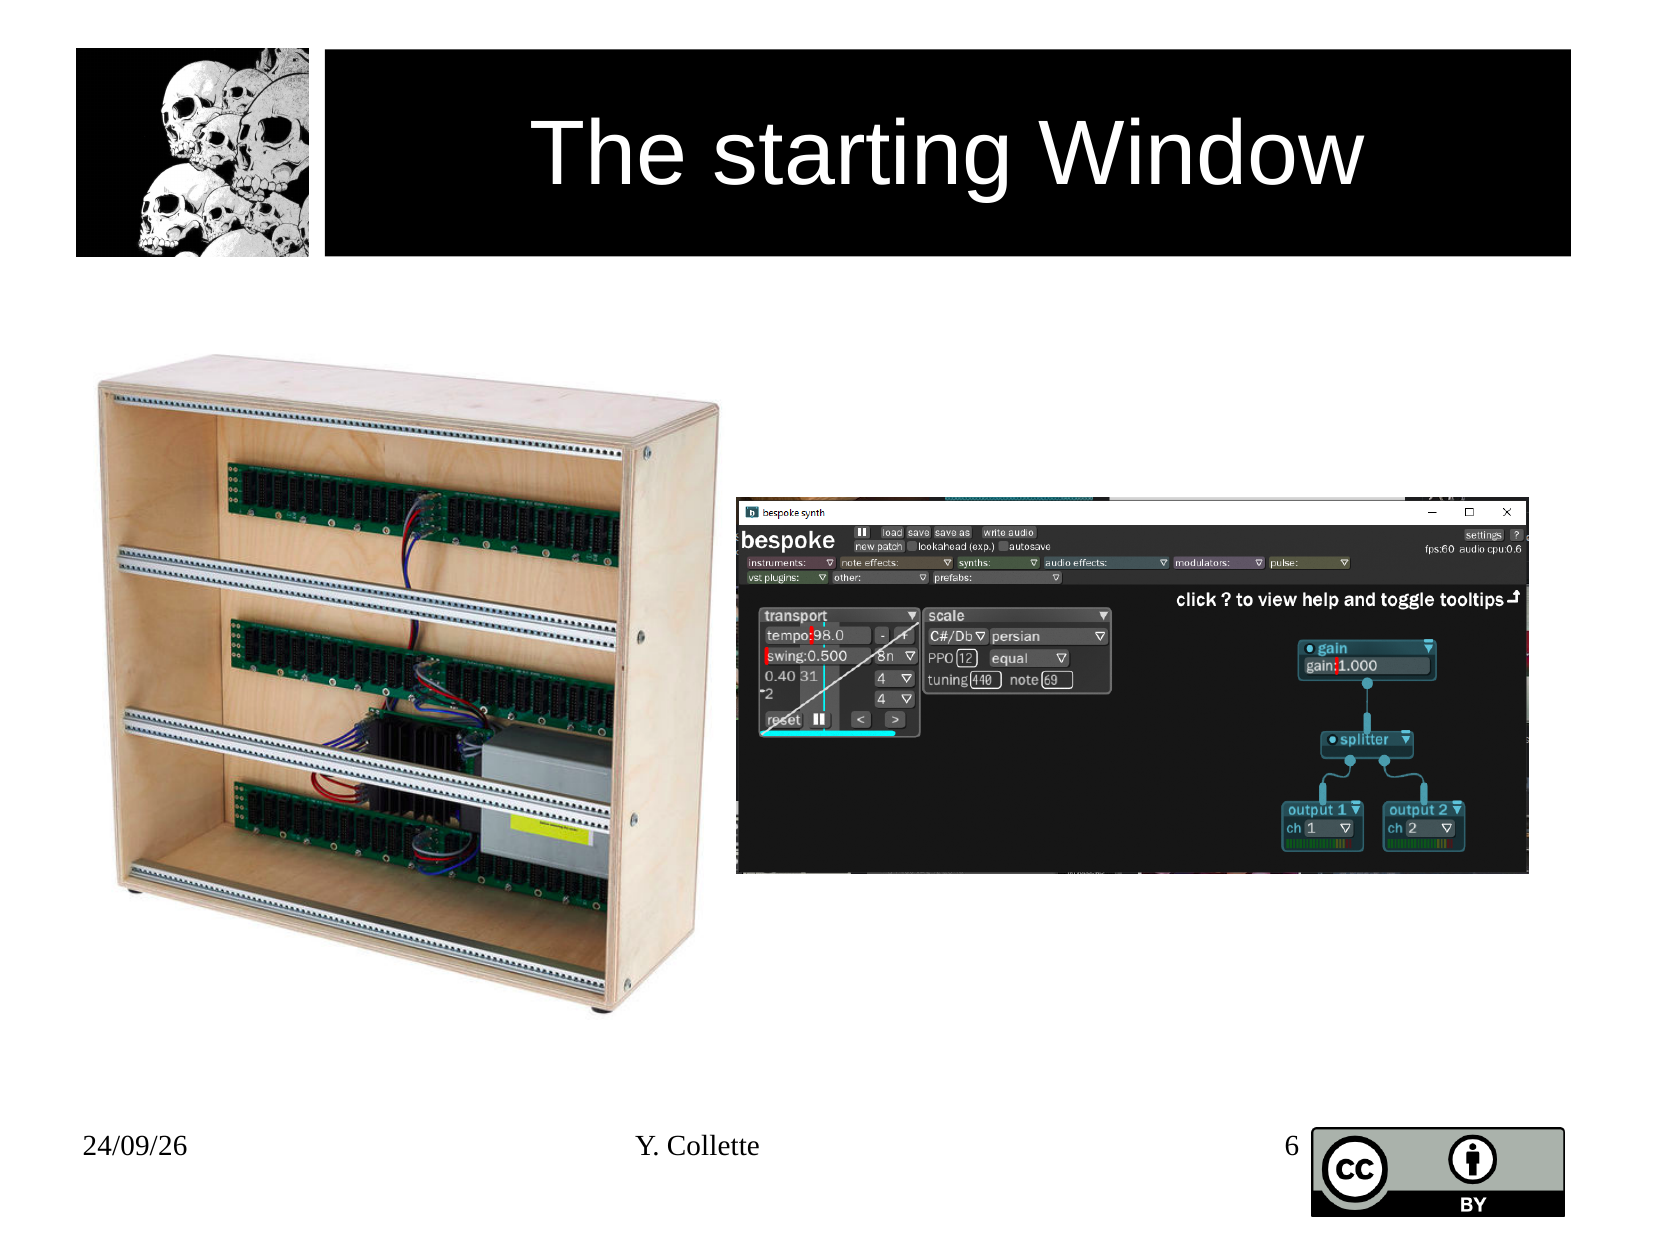

# The starting Window
Y. Collette
6